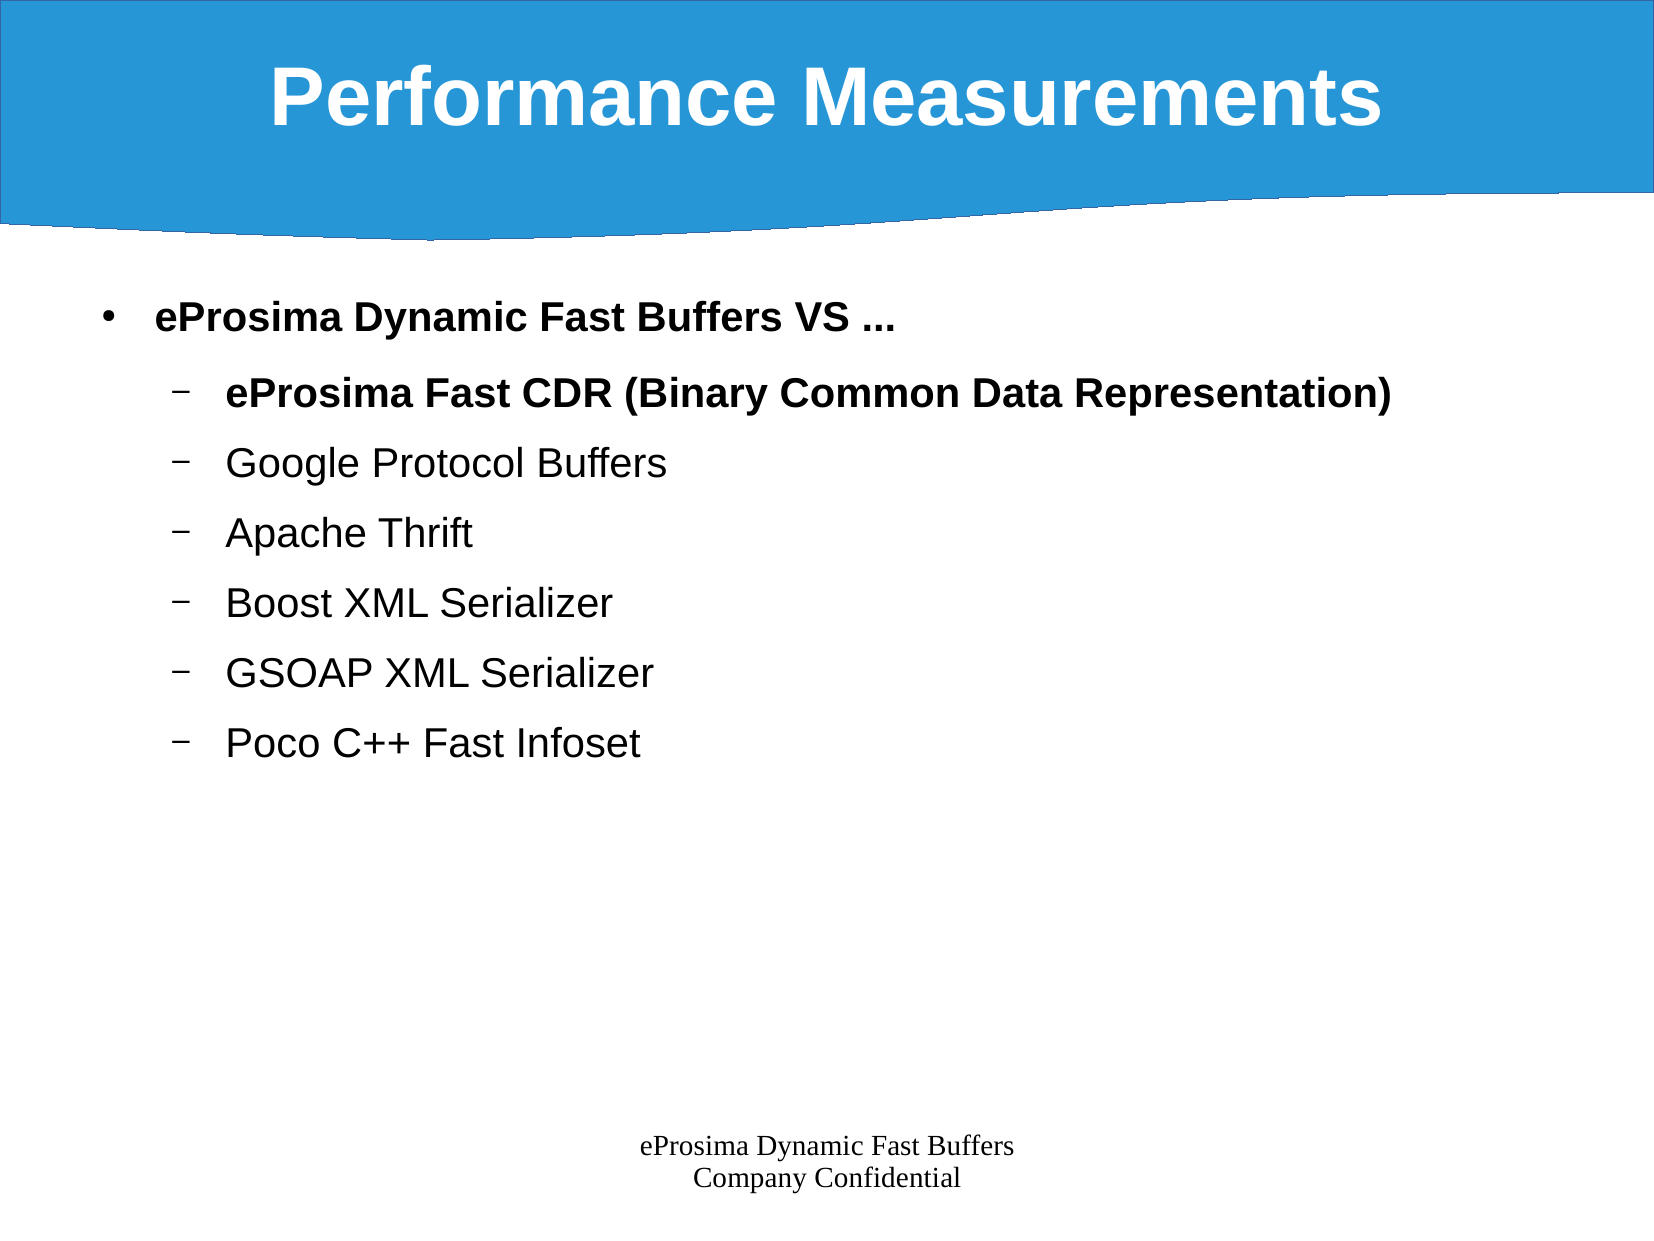

Performance Measurements
# eProsima Dynamic Fast Buffers VS ...
eProsima Fast CDR (Binary Common Data Representation)
Google Protocol Buffers
Apache Thrift
Boost XML Serializer
GSOAP XML Serializer
Poco C++ Fast Infoset
eProsima Dynamic Fast Buffers